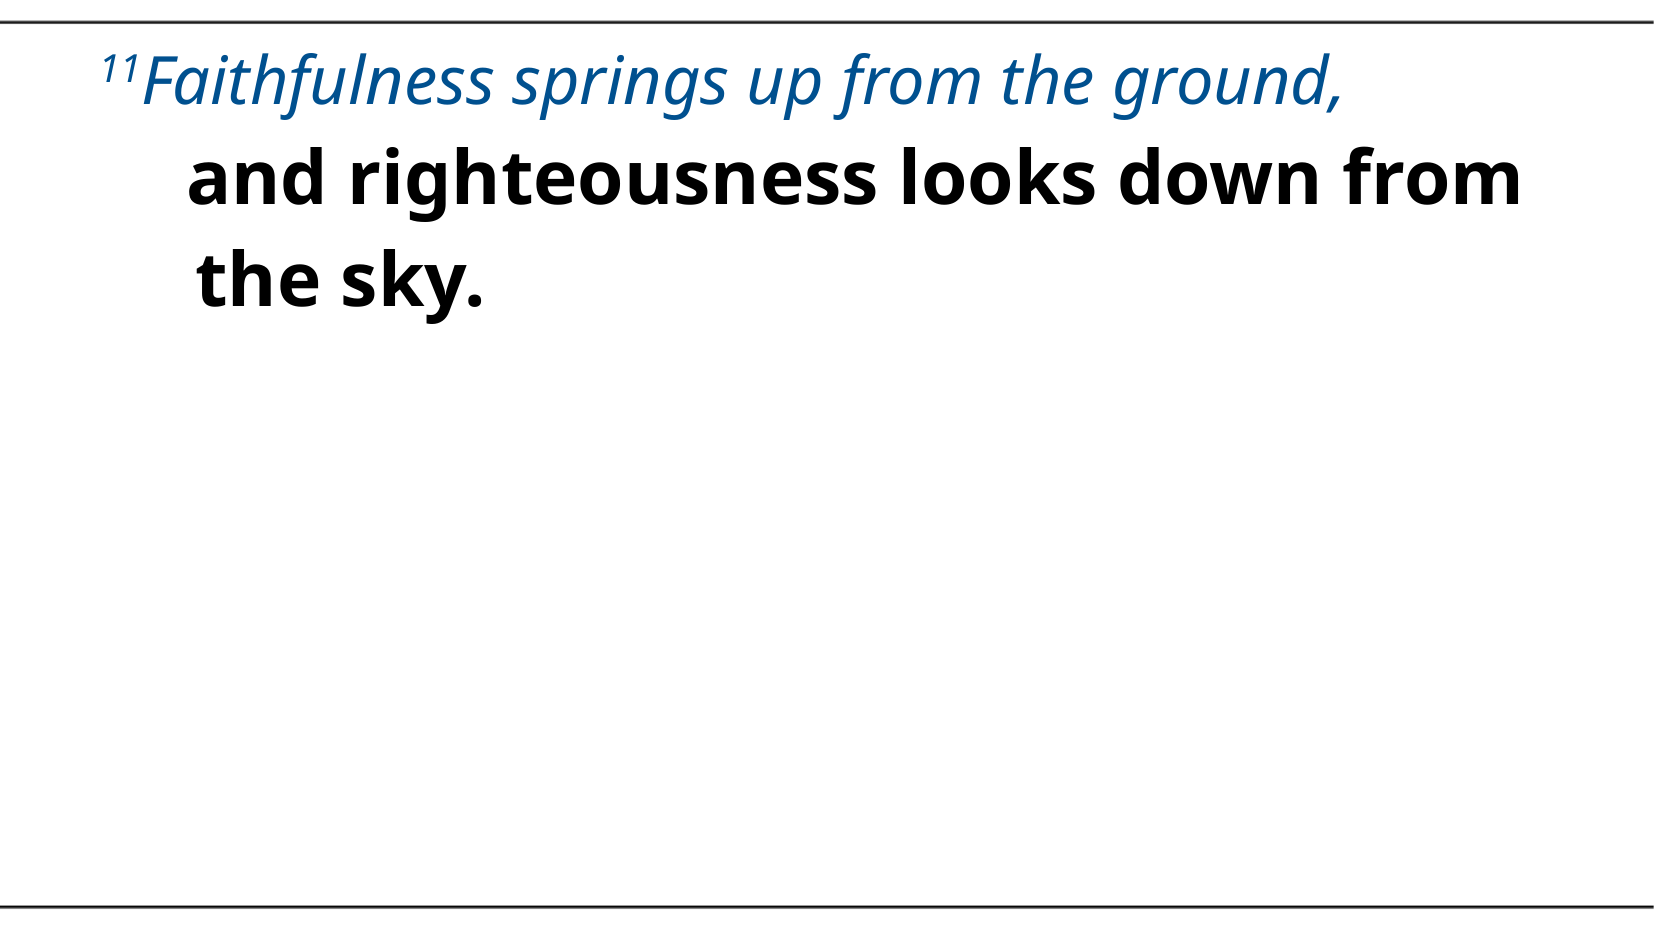

11Faithfulness springs up from the ground,
 and righteousness looks down from
 the sky.